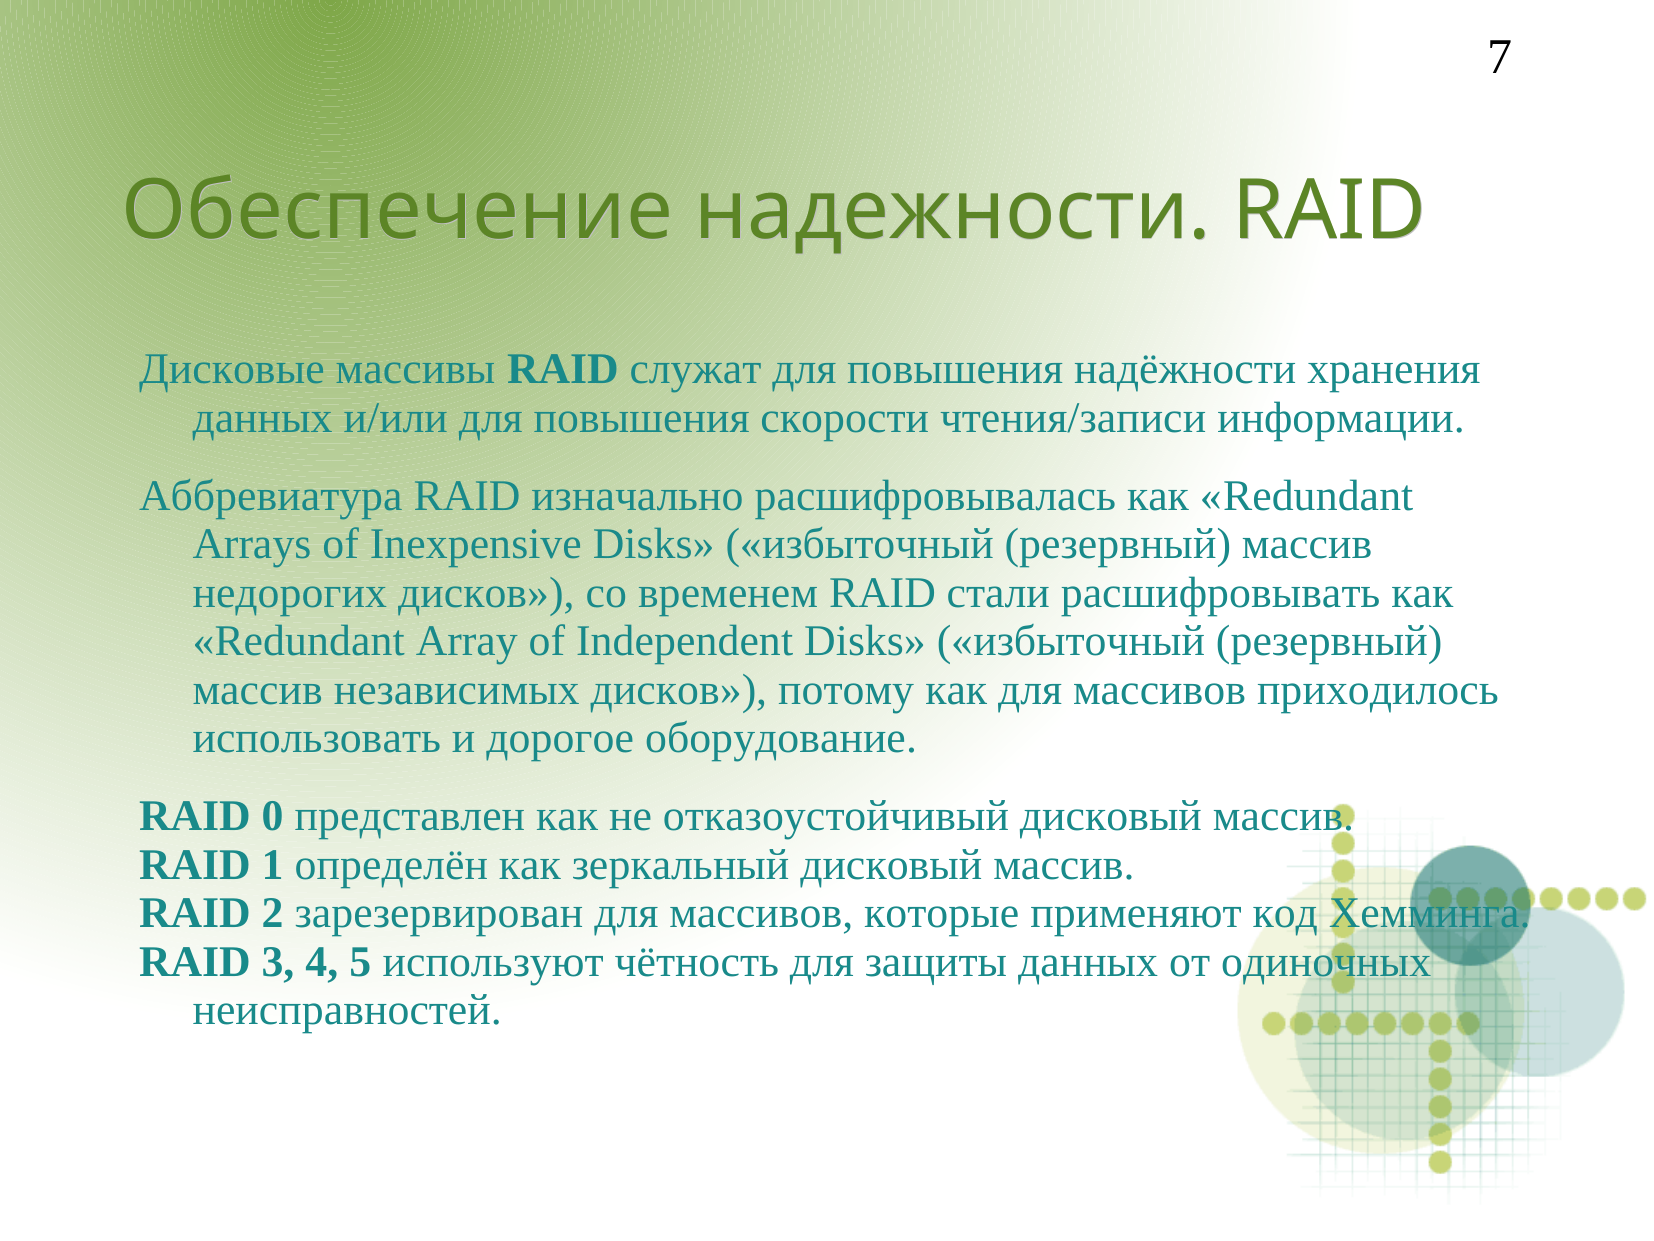

# Обеспечение надежности. RAID
Дисковые массивы RAID служат для повышения надёжности хранения данных и/или для повышения скорости чтения/записи информации.
Аббревиатура RAID изначально расшифровывалась как «Redundant Arrays of Inexpensive Disks» («избыточный (резервный) массив недорогих дисков»), со временем RAID стали расшифровывать как «Redundant Array of Independent Disks» («избыточный (резервный) массив независимых дисков»), потому как для массивов приходилось использовать и дорогое оборудование.
RAID 0 представлен как не отказоустойчивый дисковый массив.
RAID 1 определён как зеркальный дисковый массив.
RAID 2 зарезервирован для массивов, которые применяют код Хемминга.
RAID 3, 4, 5 используют чётность для защиты данных от одиночных неисправностей.